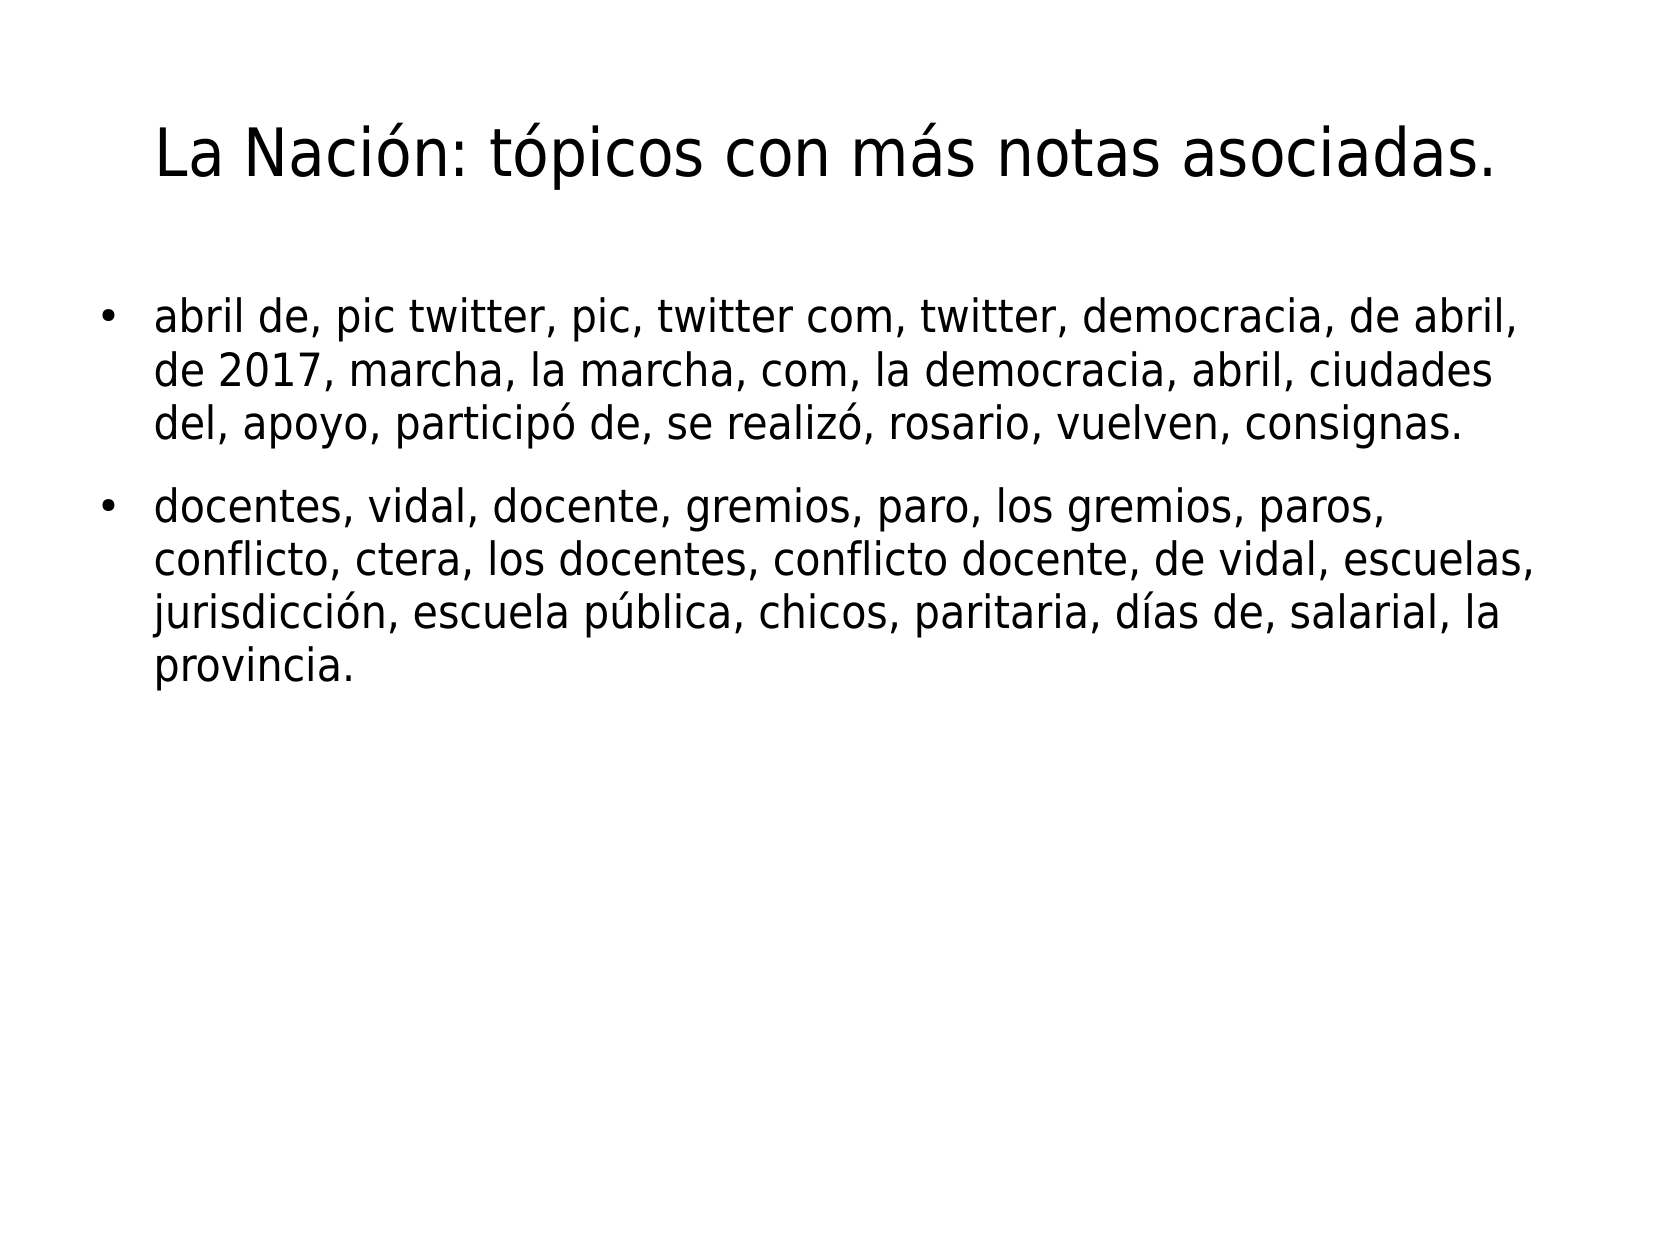

# La Nación: tópicos con más notas asociadas.
abril de, pic twitter, pic, twitter com, twitter, democracia, de abril, de 2017, marcha, la marcha, com, la democracia, abril, ciudades del, apoyo, participó de, se realizó, rosario, vuelven, consignas.
docentes, vidal, docente, gremios, paro, los gremios, paros, conflicto, ctera, los docentes, conflicto docente, de vidal, escuelas, jurisdicción, escuela pública, chicos, paritaria, días de, salarial, la provincia.